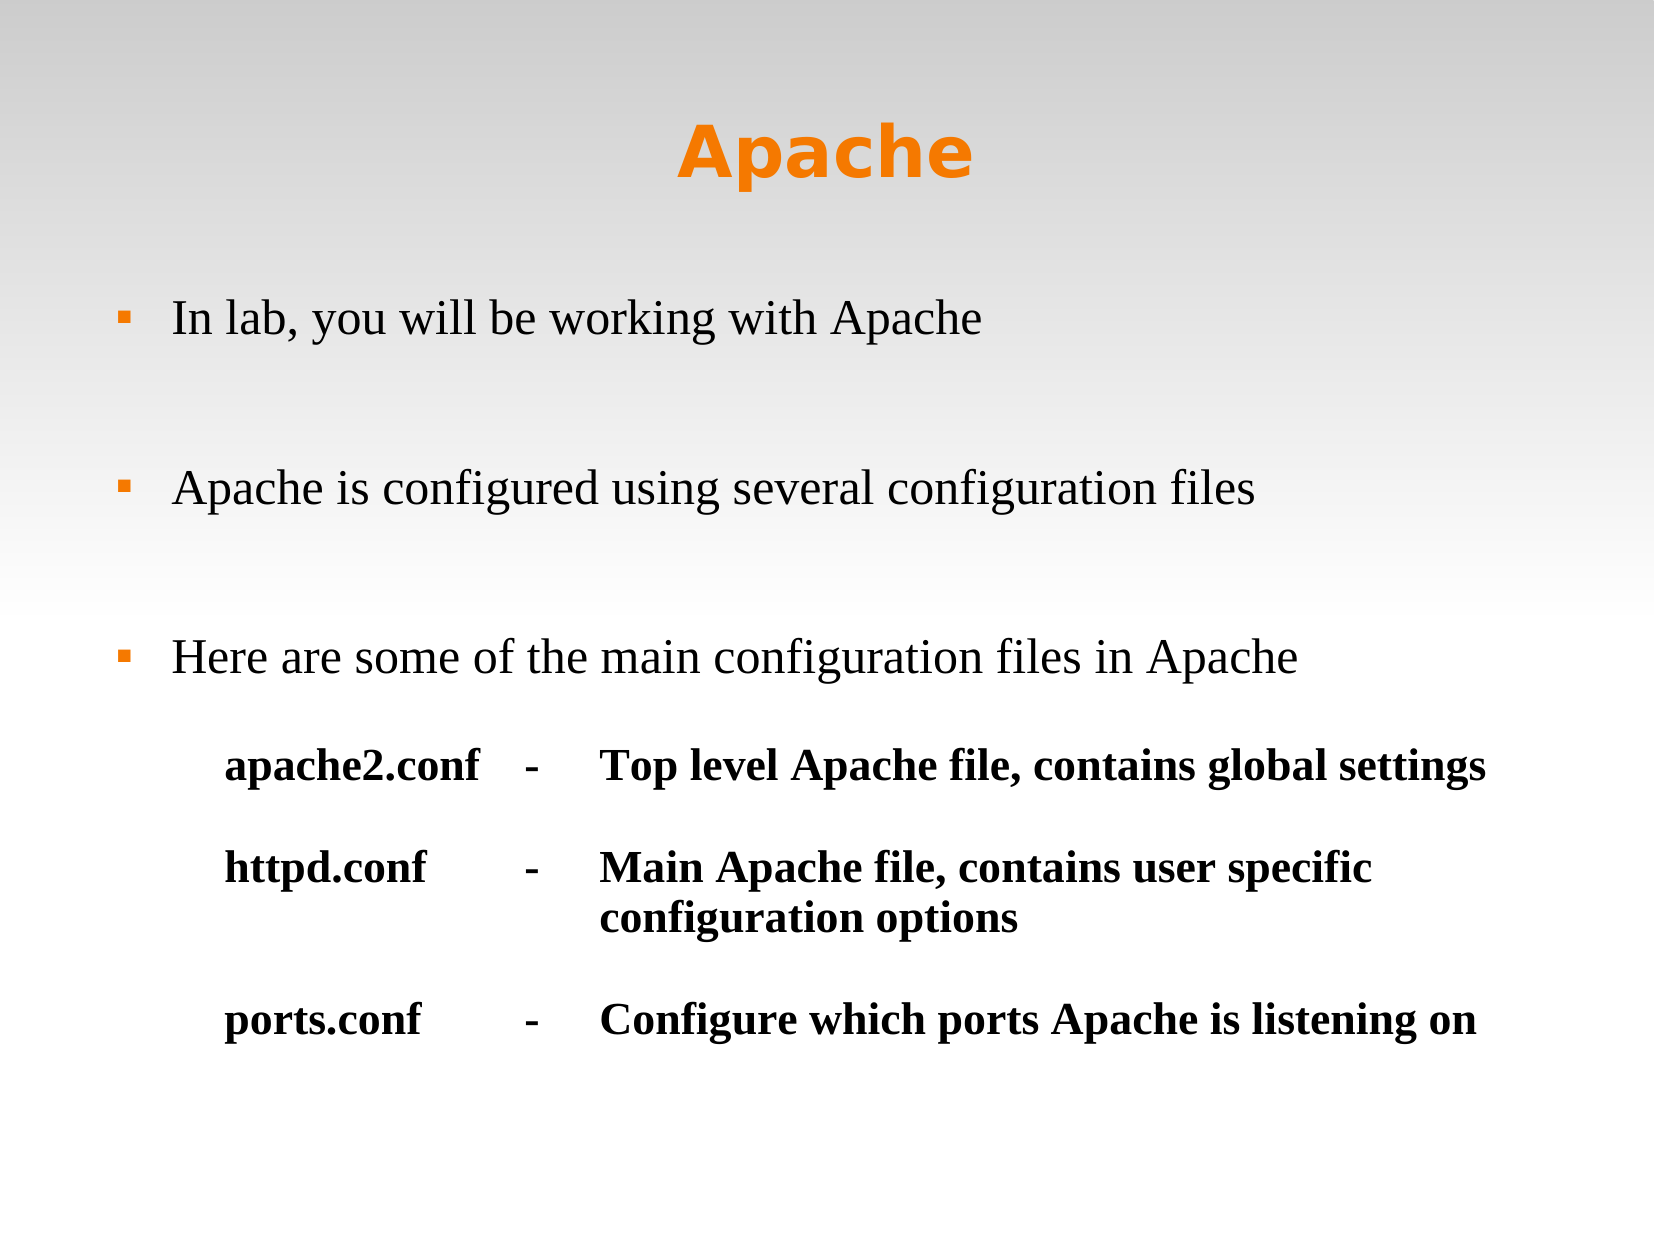

# Apache
In lab, you will be working with Apache
Apache is configured using several configuration files
Here are some of the main configuration files in Apache
apache2.conf	-	Top level Apache file, contains global settings
httpd.conf		-	Main Apache file, contains user specific 							configuration options
ports.conf		-	Configure which ports Apache is listening on